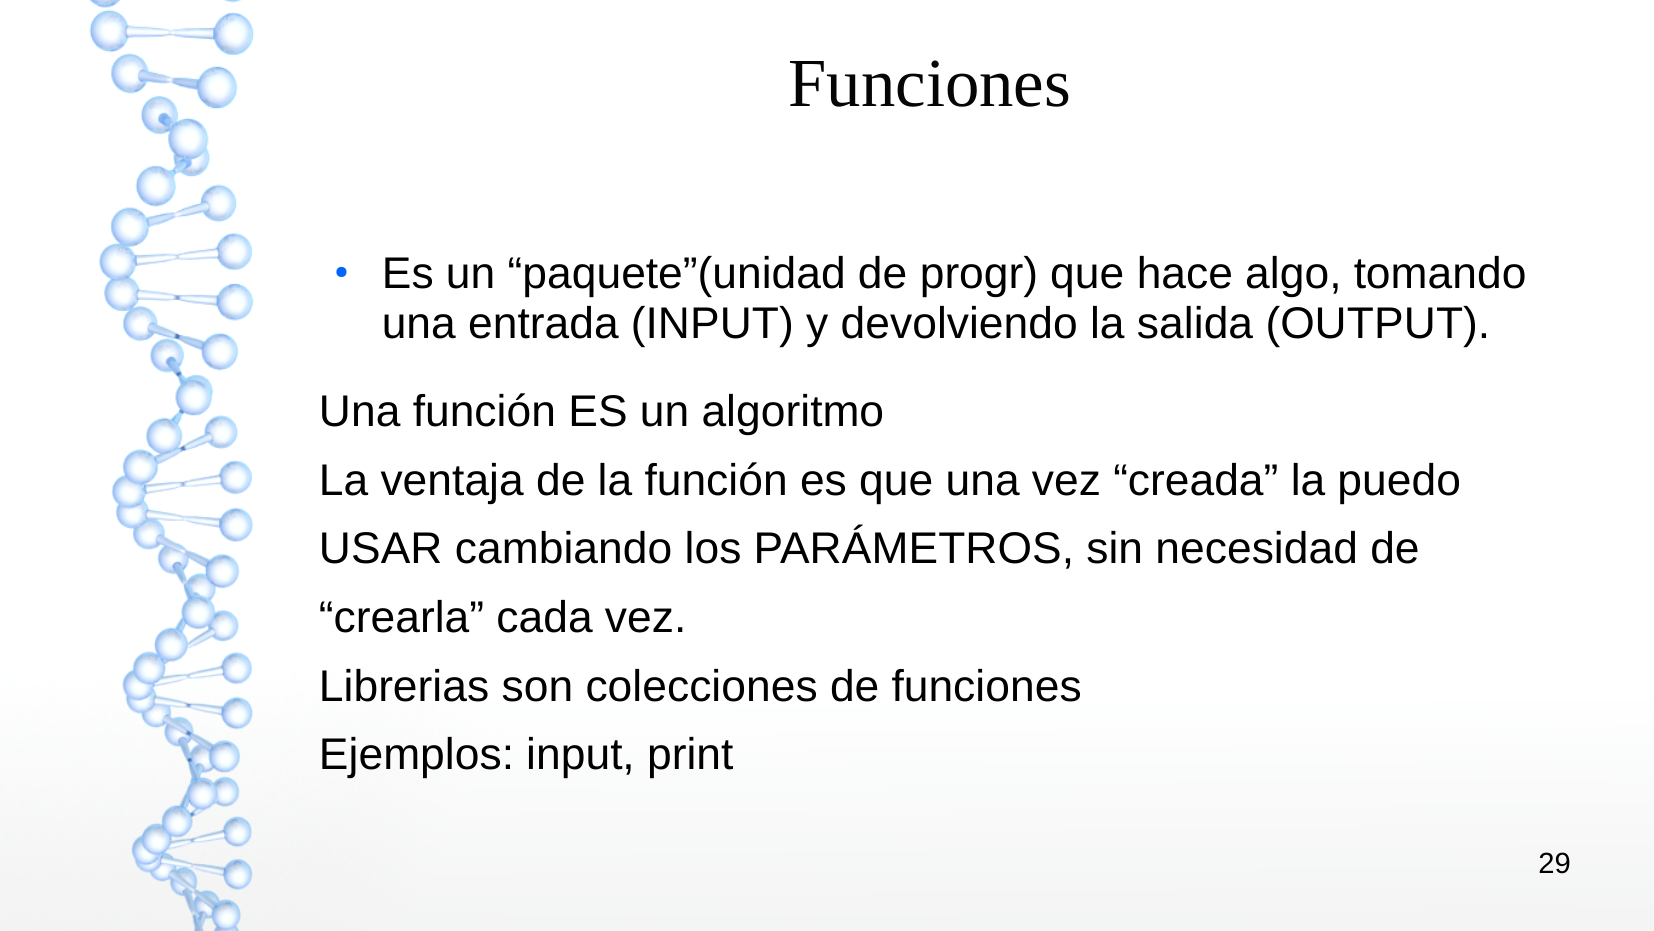

# Funciones
Es un “paquete”(unidad de progr) que hace algo, tomando una entrada (INPUT) y devolviendo la salida (OUTPUT).
Una función ES un algoritmo
La ventaja de la función es que una vez “creada” la puedo USAR cambiando los PARÁMETROS, sin necesidad de “crearla” cada vez.
Librerias son colecciones de funciones
Ejemplos: input, print
29